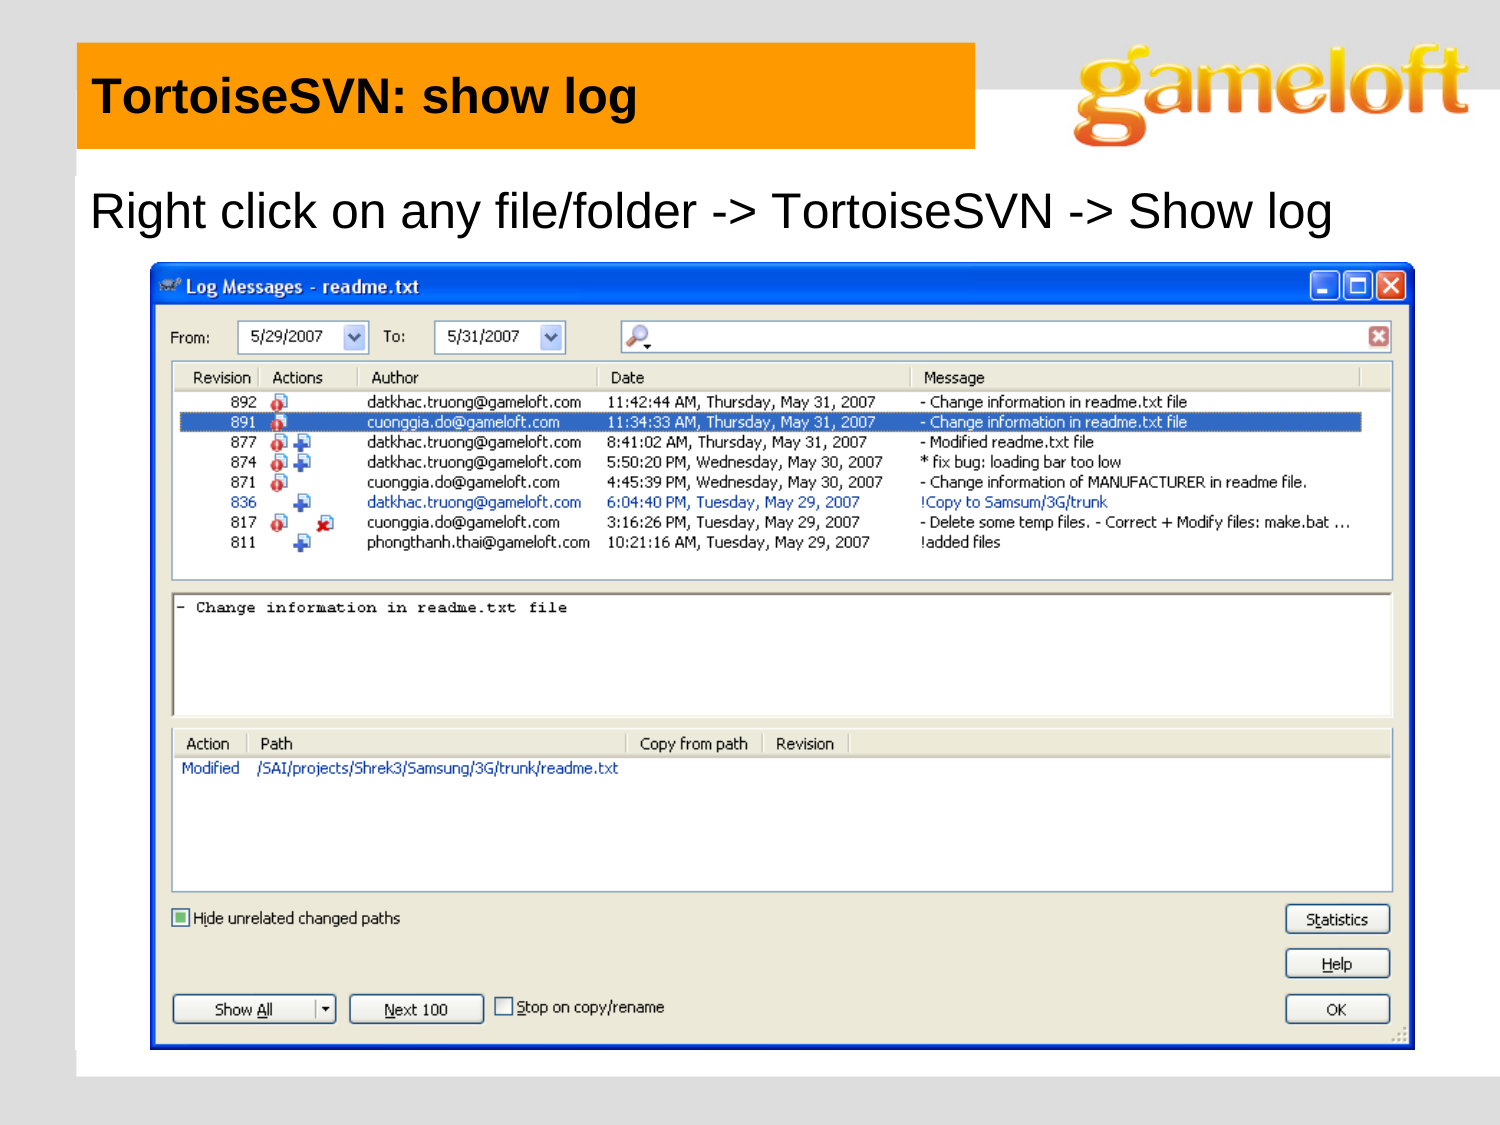

TortoiseSVN: show log
Right click on any file/folder -> TortoiseSVN -> Show log